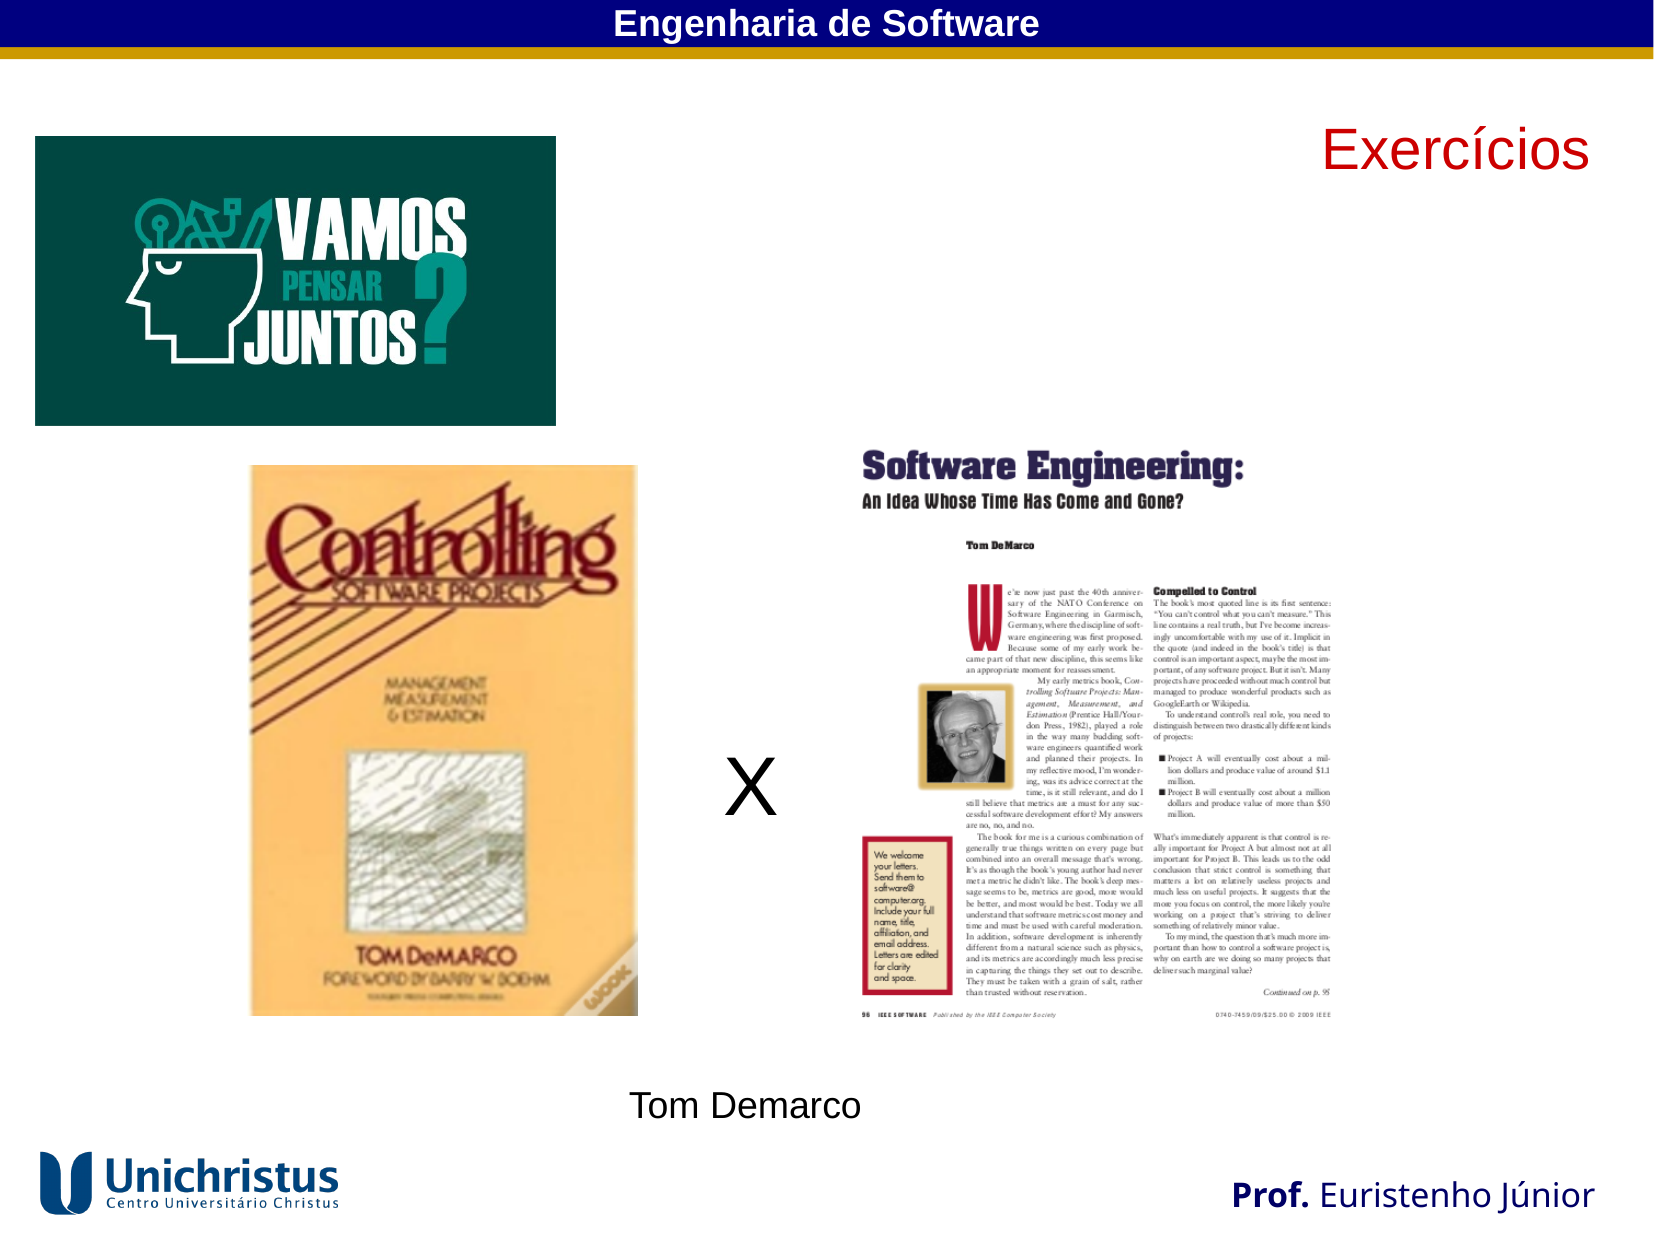

Engenharia de Software
Exercícios
X
Tom Demarco
Prof. Euristenho Júnior